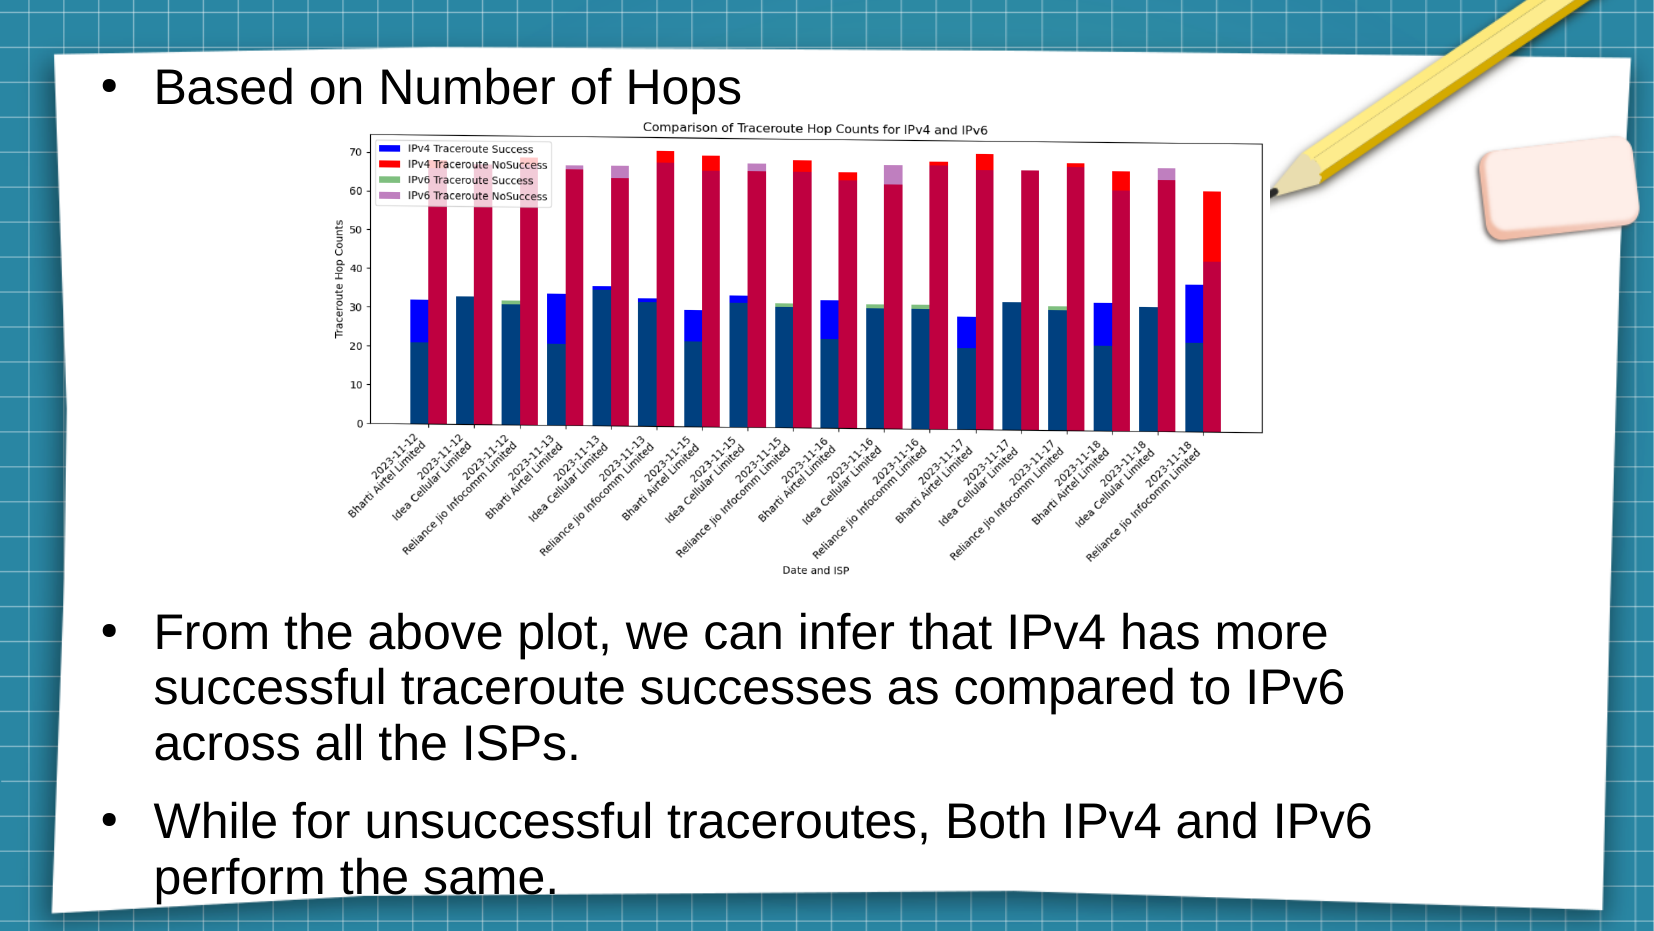

#
Based on Number of Hops
From the above plot, we can infer that IPv4 has more successful traceroute successes as compared to IPv6 across all the ISPs.
While for unsuccessful traceroutes, Both IPv4 and IPv6 perform the same.